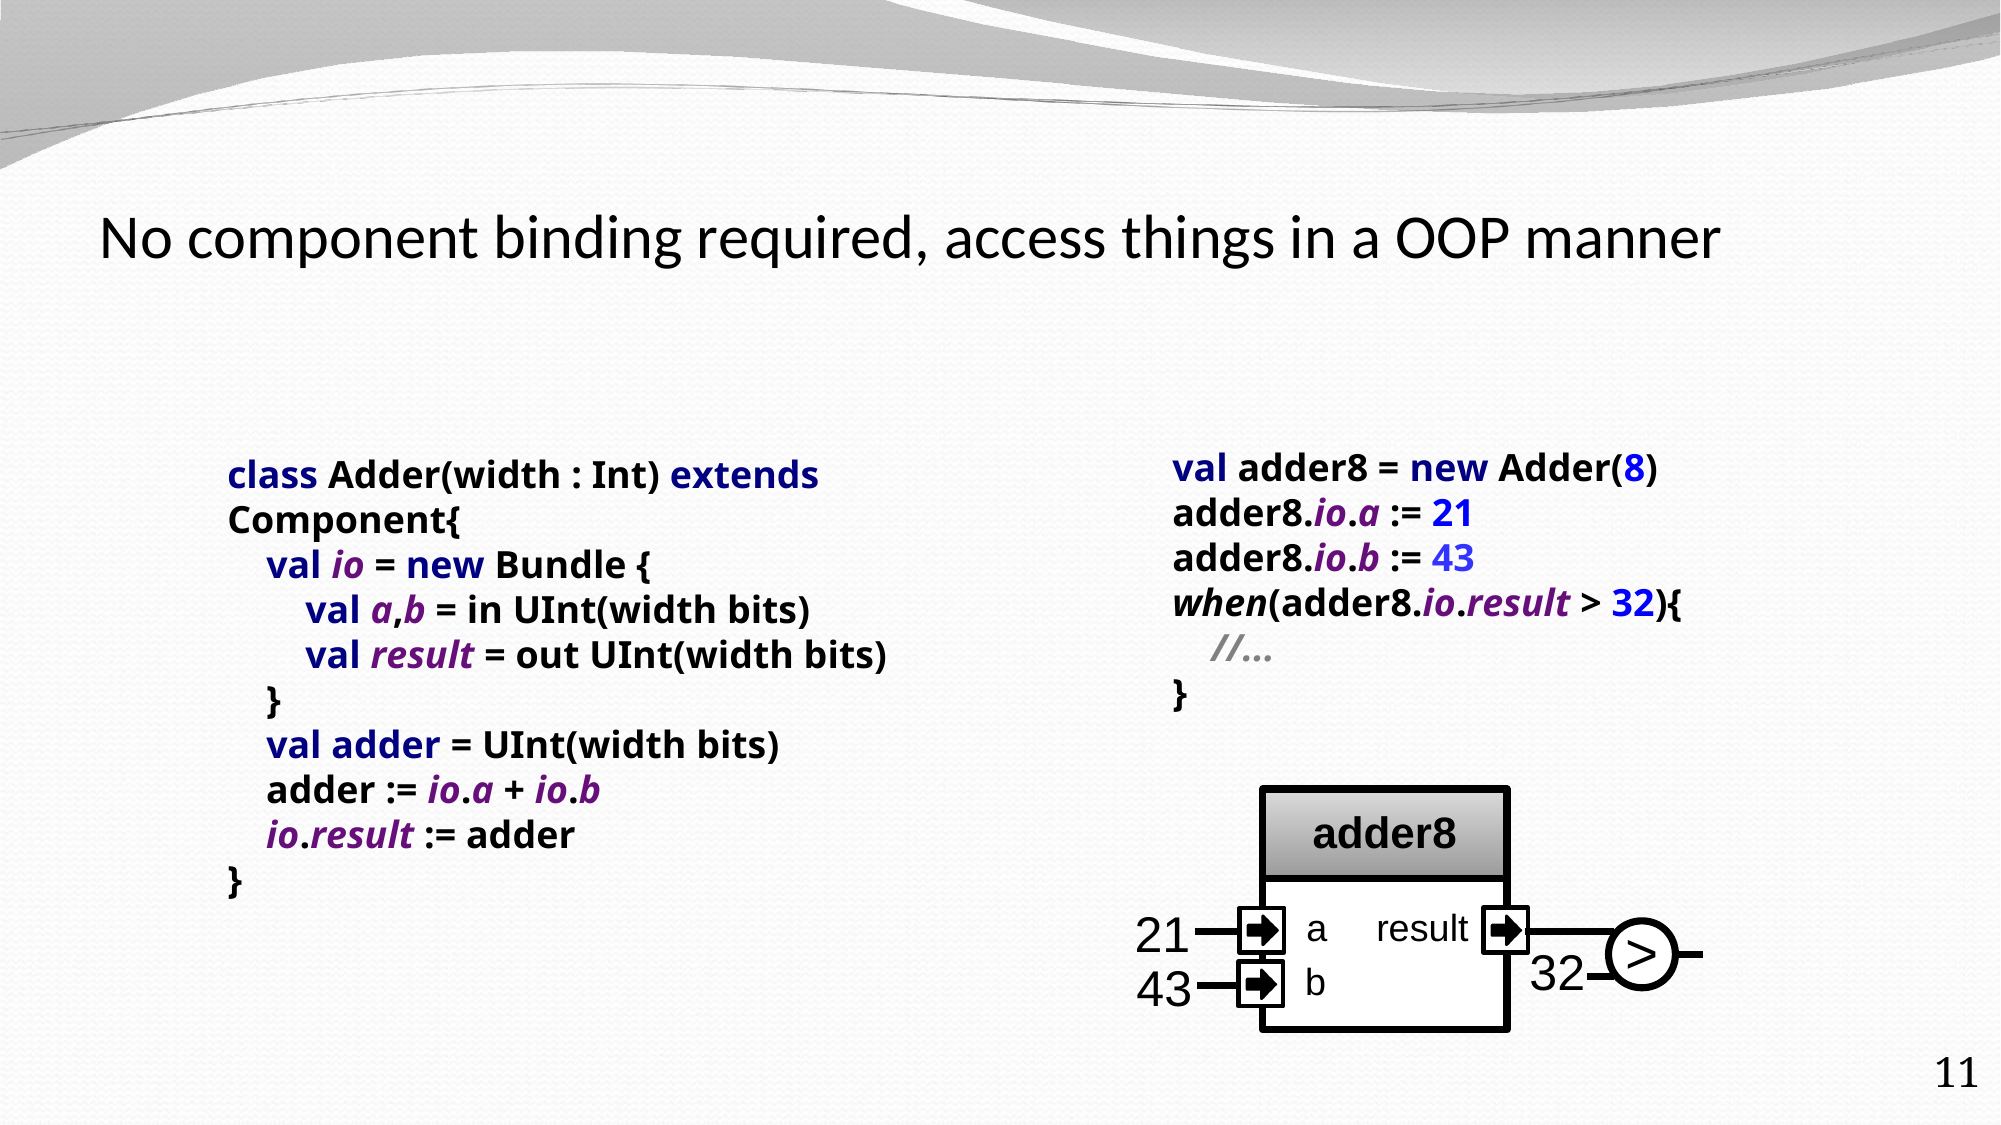

# No component binding required, access things in a OOP manner
val adder8 = new Adder(8)
adder8.io.a := 21
adder8.io.b := 43
when(adder8.io.result > 32){
 //...
}
class Adder(width : Int) extends Component{
 val io = new Bundle {
 val a,b = in UInt(width bits)
 val result = out UInt(width bits)
 }
 val adder = UInt(width bits)
 adder := io.a + io.b
 io.result := adder
}